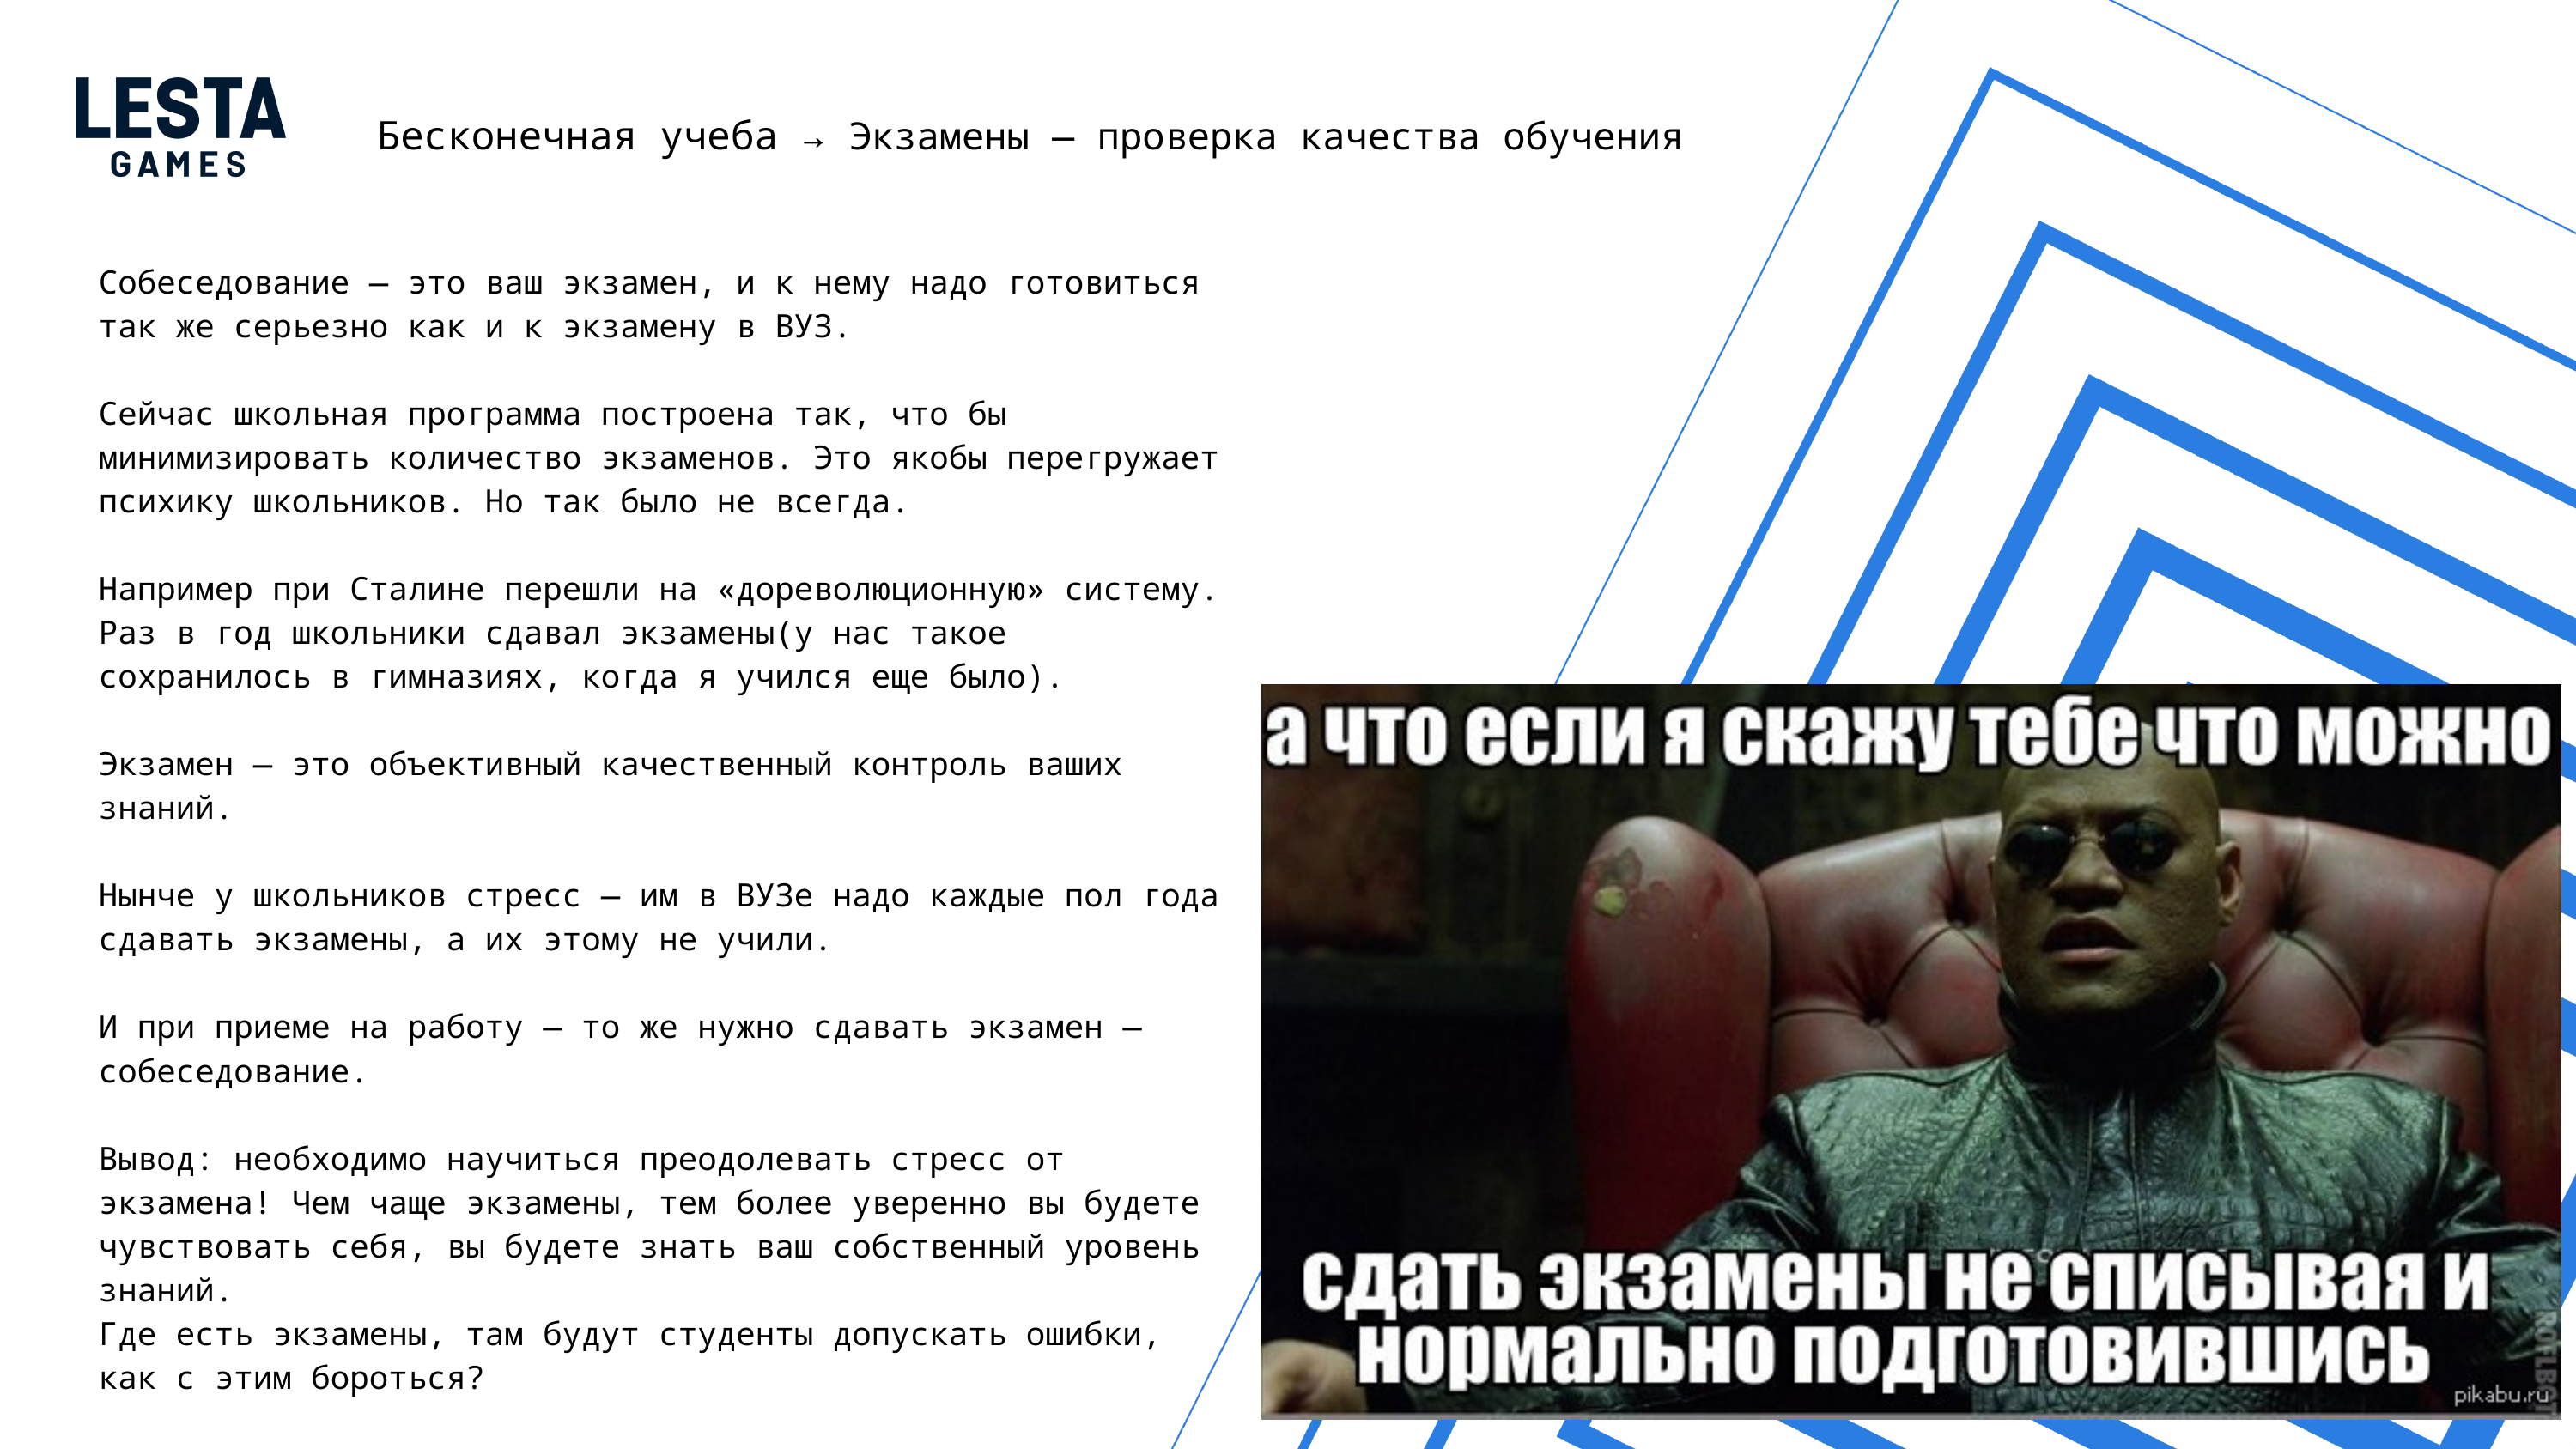

Бесконечная учеба → Экзамены — проверка качества обучения
Собеседование — это ваш экзамен, и к нему надо готовиться так же серьезно как и к экзамену в ВУЗ.
Сейчас школьная программа построена так, что бы минимизировать количество экзаменов. Это якобы перегружает психику школьников. Но так было не всегда.
Например при Сталине перешли на «дореволюционную» систему. Раз в год школьники сдавал экзамены(у нас такое сохранилось в гимназиях, когда я учился еще было).
Экзамен — это объективный качественный контроль ваших знаний.
Нынче у школьников стресс — им в ВУЗе надо каждые пол года сдавать экзамены, а их этому не учили.
И при приеме на работу — то же нужно сдавать экзамен — собеседование.
Вывод: необходимо научиться преодолевать стресс от экзамена! Чем чаще экзамены, тем более уверенно вы будете чувствовать себя, вы будете знать ваш собственный уровень знаний.
Где есть экзамены, там будут студенты допускать ошибки, как с этим бороться?